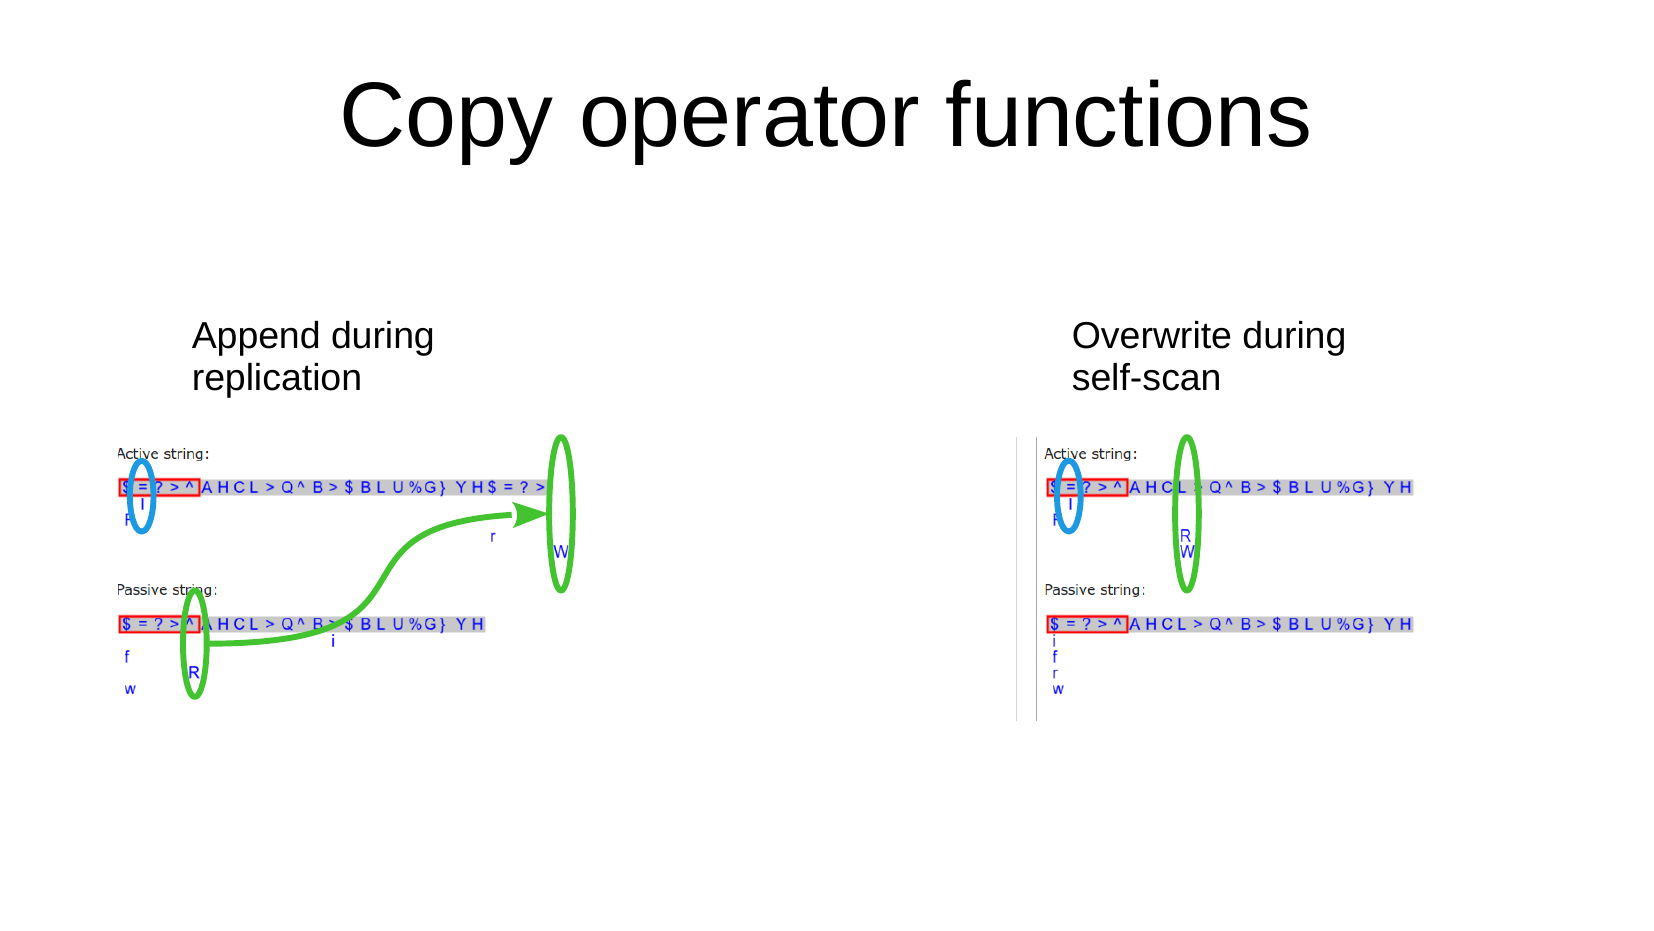

# Copy operator functions
Overwrite during
self-scan
Append during
replication